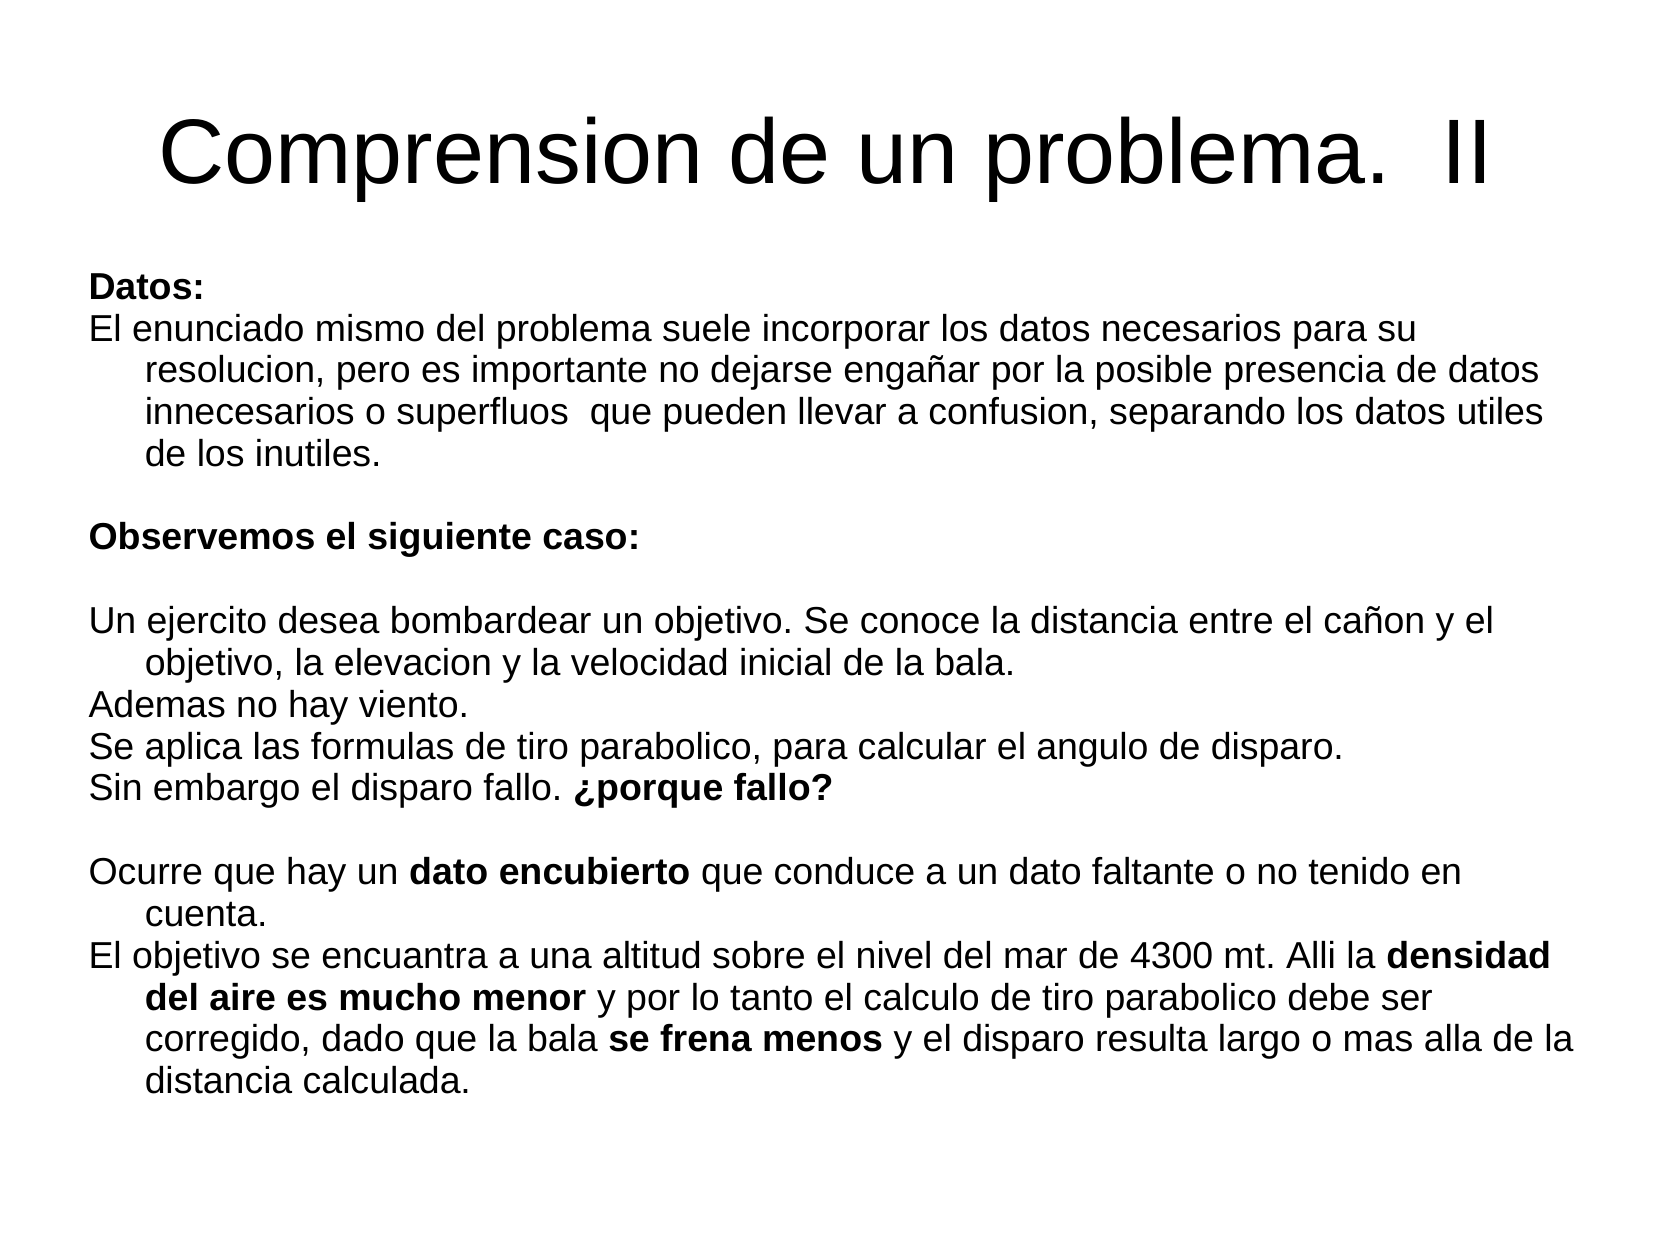

# Comprension de un problema. II
Datos:
El enunciado mismo del problema suele incorporar los datos necesarios para su resolucion, pero es importante no dejarse engañar por la posible presencia de datos innecesarios o superfluos que pueden llevar a confusion, separando los datos utiles de los inutiles.
Observemos el siguiente caso:
Un ejercito desea bombardear un objetivo. Se conoce la distancia entre el cañon y el objetivo, la elevacion y la velocidad inicial de la bala.
Ademas no hay viento.
Se aplica las formulas de tiro parabolico, para calcular el angulo de disparo.
Sin embargo el disparo fallo. ¿porque fallo?
Ocurre que hay un dato encubierto que conduce a un dato faltante o no tenido en cuenta.
El objetivo se encuantra a una altitud sobre el nivel del mar de 4300 mt. Alli la densidad del aire es mucho menor y por lo tanto el calculo de tiro parabolico debe ser corregido, dado que la bala se frena menos y el disparo resulta largo o mas alla de la distancia calculada.